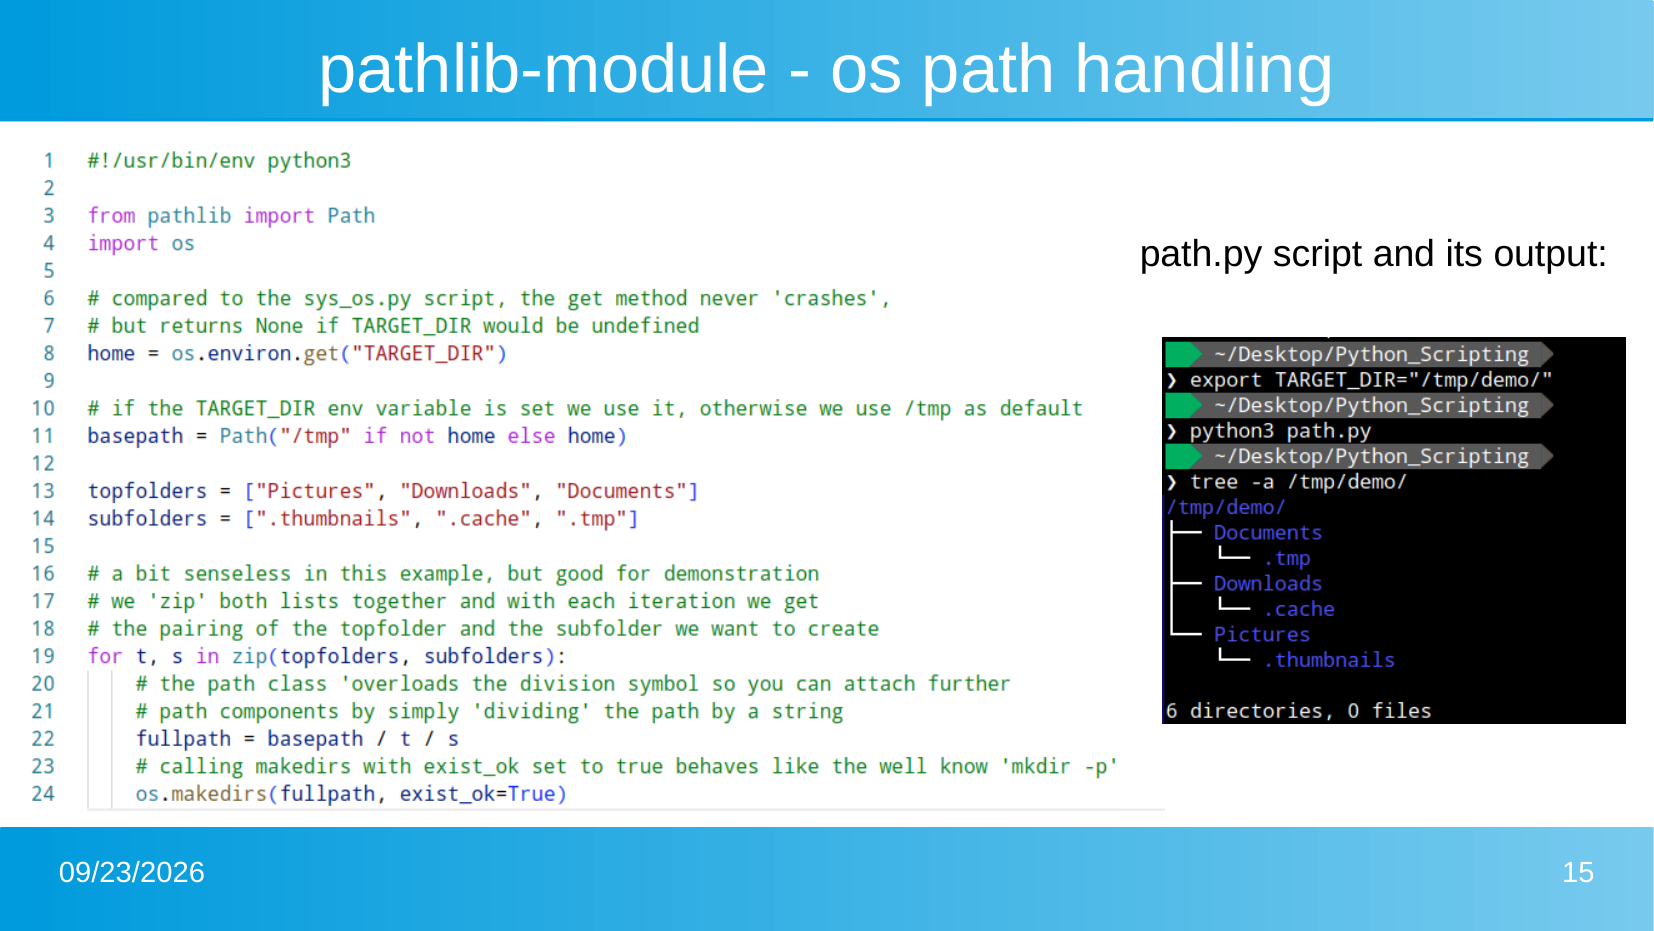

# pathlib-module - os path handling
path.py script and its output:
15